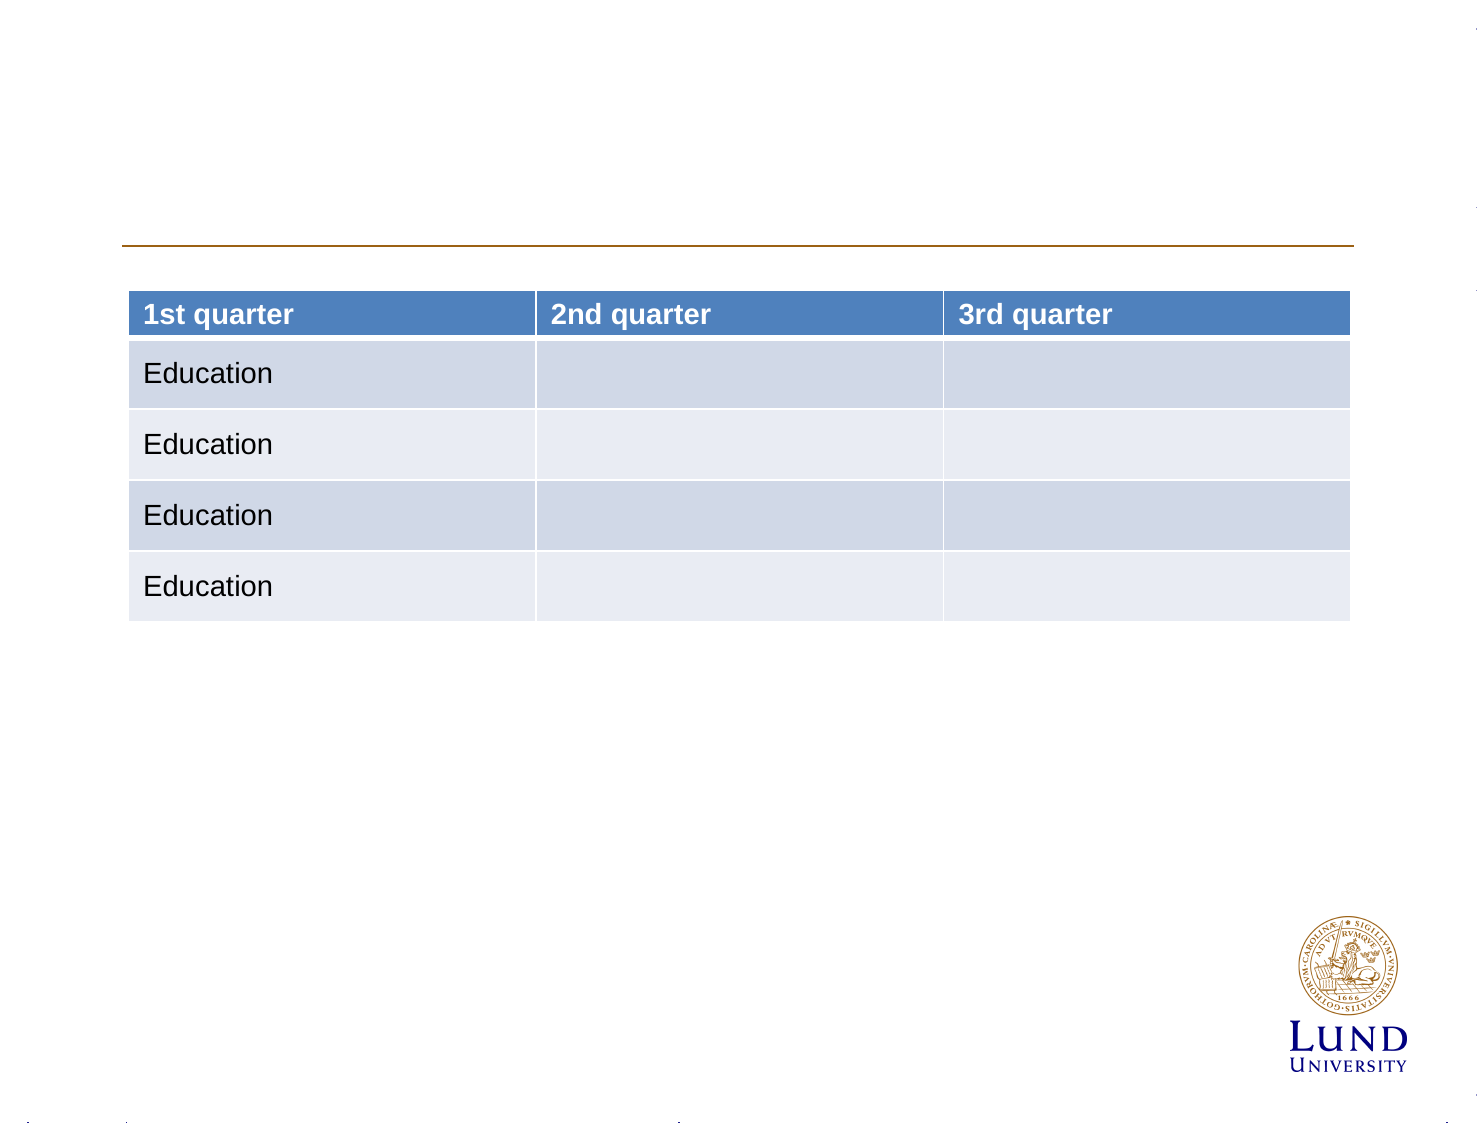

#
| 1st quarter | 2nd quarter | 3rd quarter |
| --- | --- | --- |
| Education | | |
| Education | | |
| Education | | |
| Education | | |